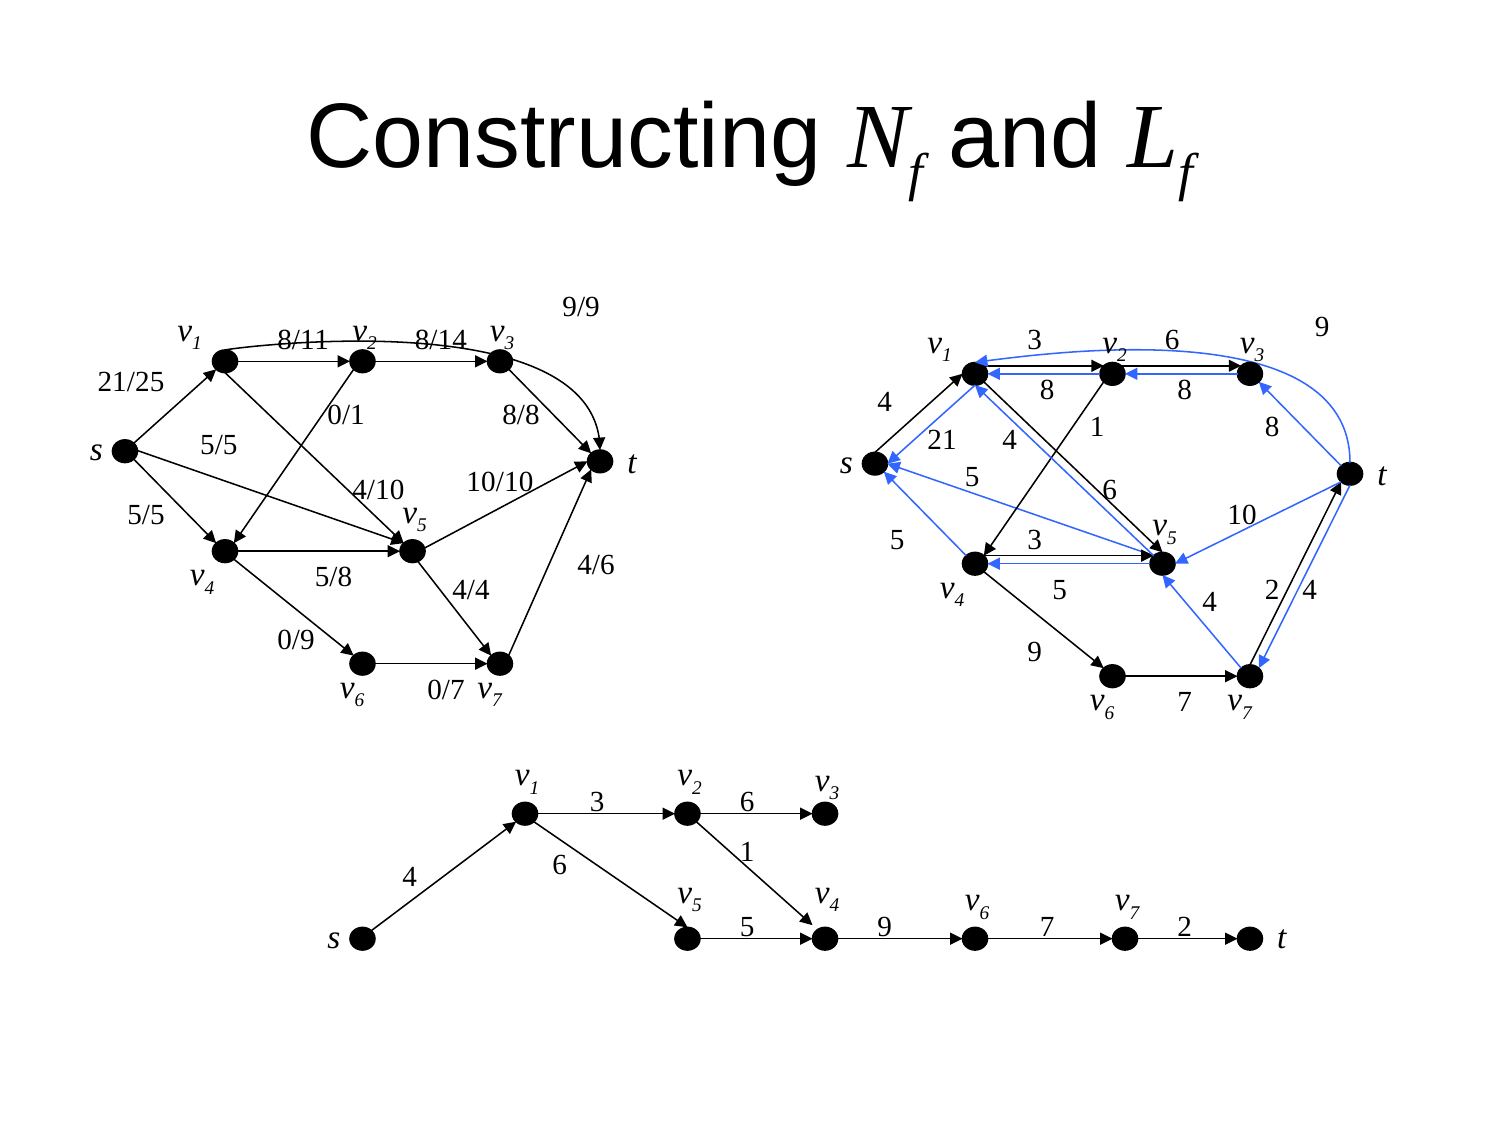

# Constructing Nf and Lf
9/9
v1
v2
v3
9
8/11
8/14
v1
3
v2
6
v3
21/25
8
8
4
0/1
8/8
1
8
21
4
s
5/5
t
s
t
5
4/10
10/10
6
v5
5/5
10
v5
5
3
4/6
v4
5/8
v4
4/4
5
2
4
4
0/9
9
v6
v7
0/7
v6
v7
7
v1
v2
v3
3
6
1
6
4
v5
v4
v6
v7
5
9
7
2
s
t